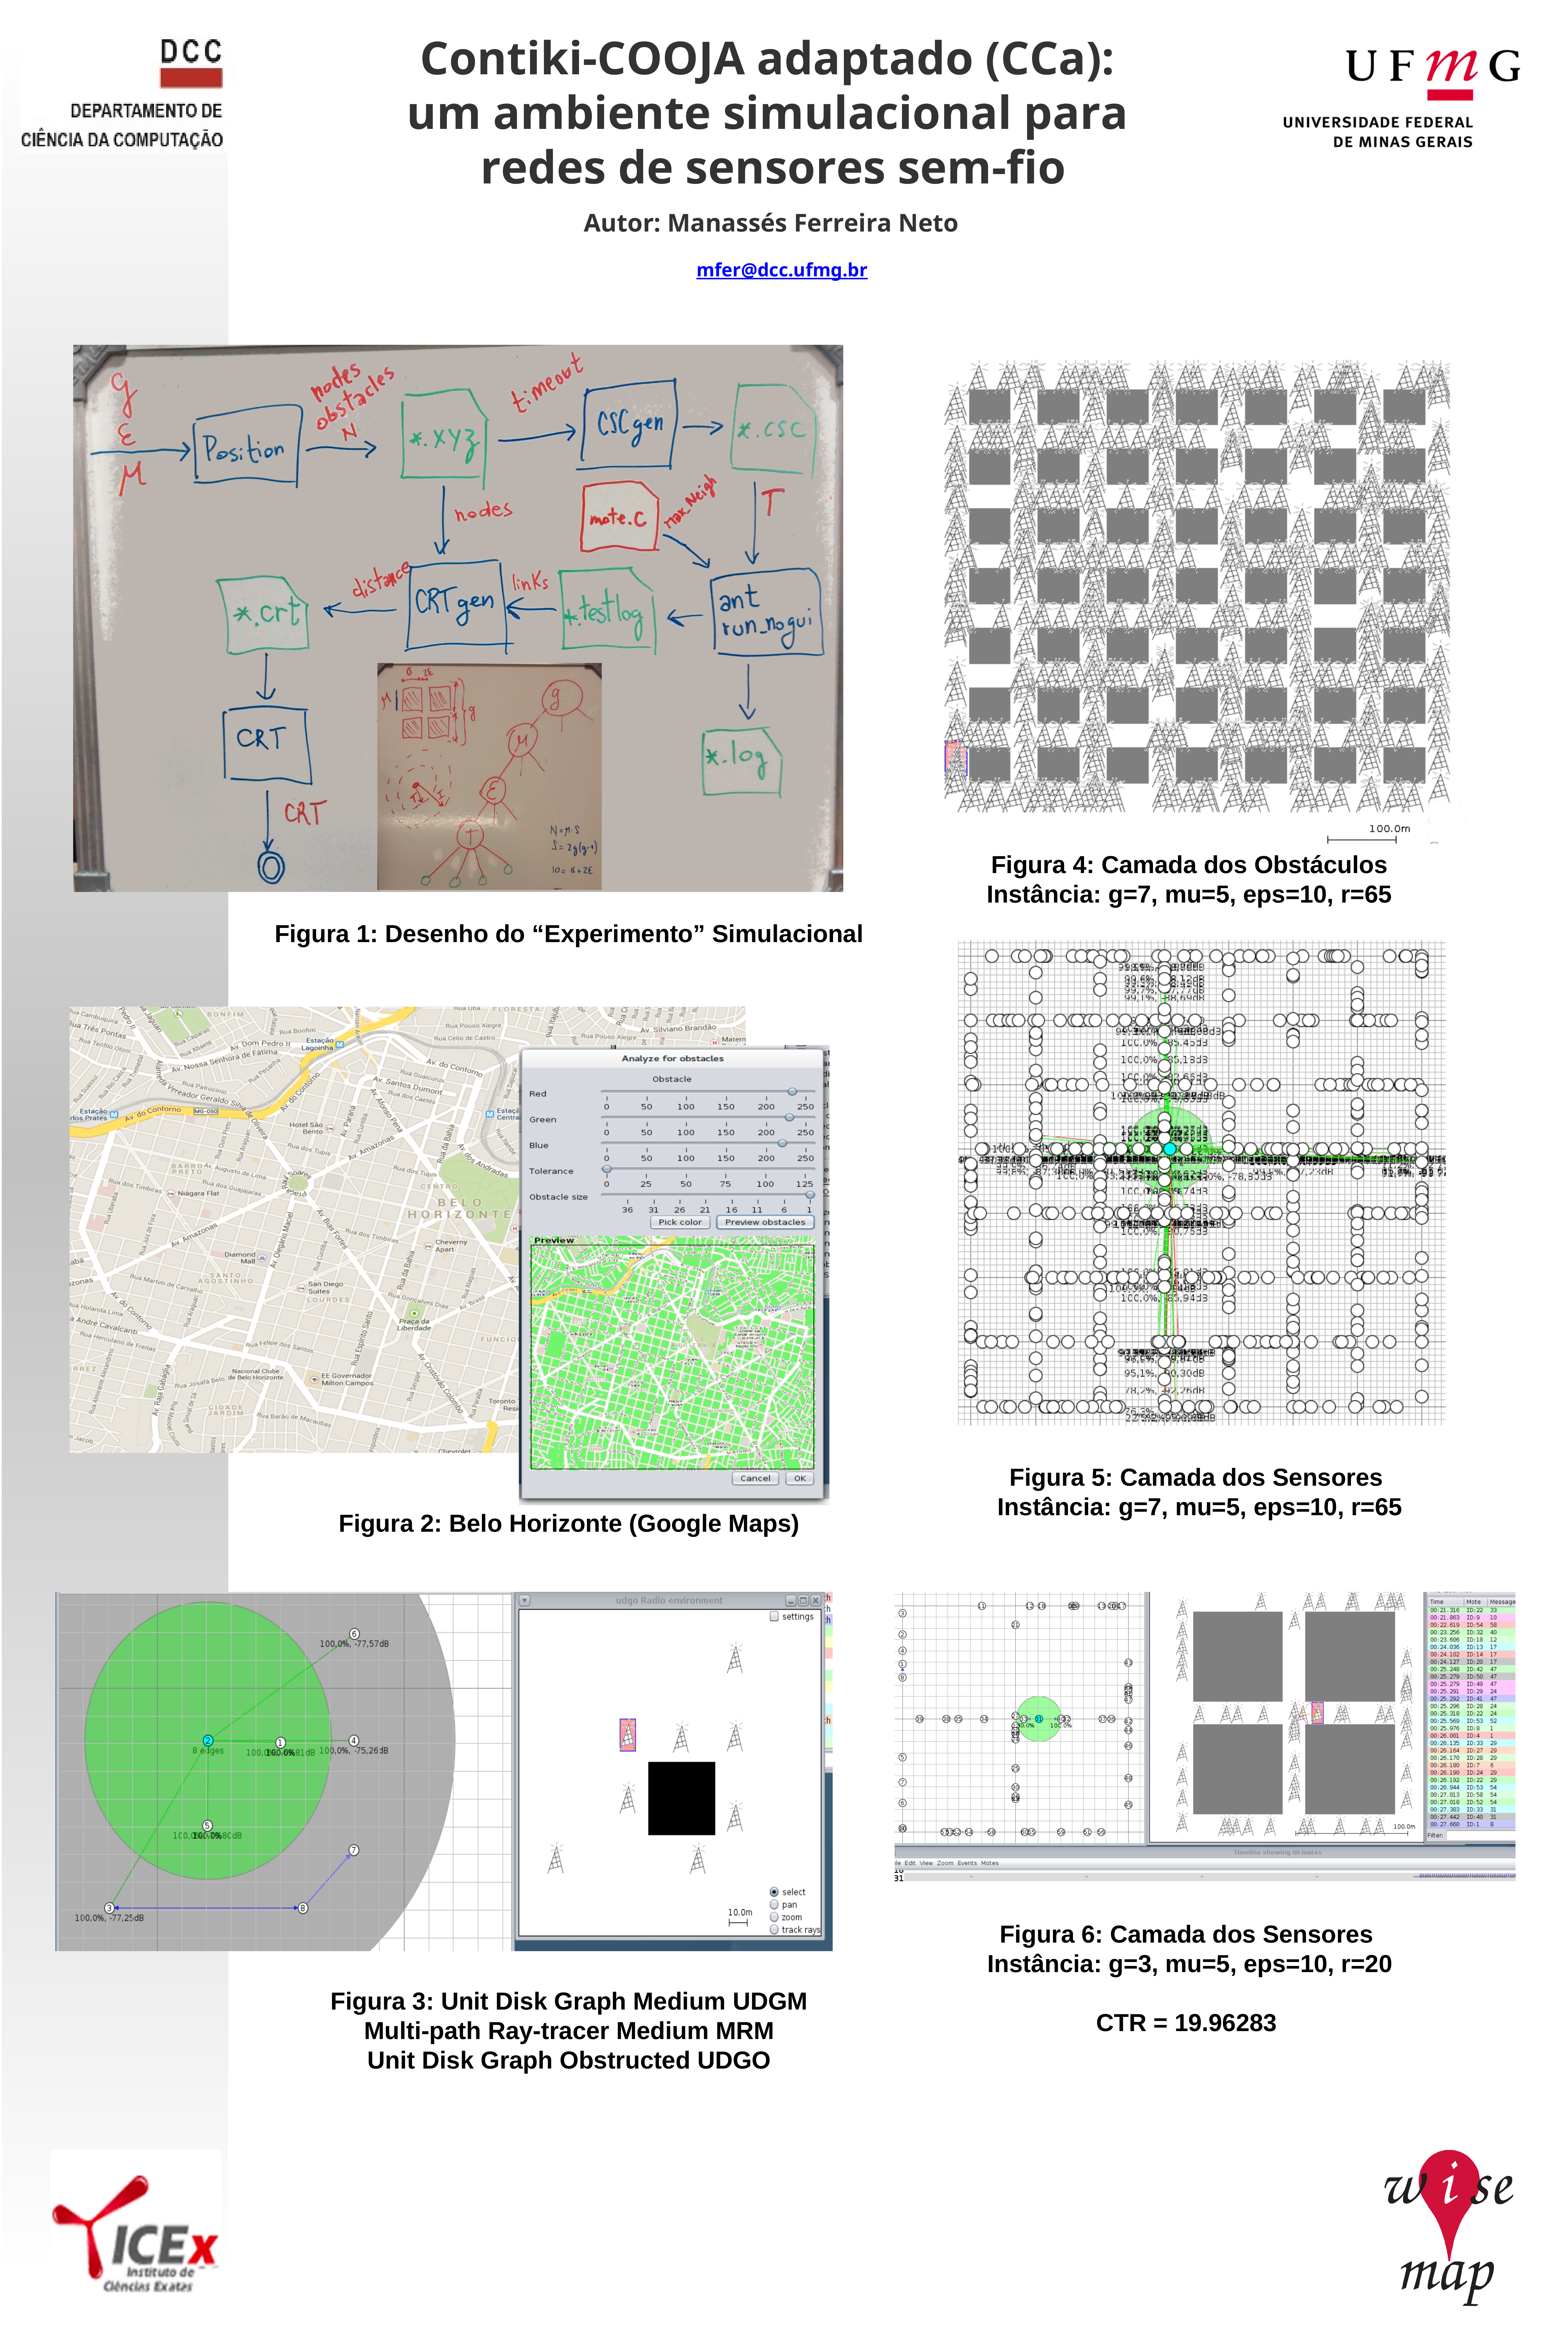

Contiki-COOJA adaptado (CCa):
um ambiente simulacional para
redes de sensores sem-fio
Autor: Manassés Ferreira Neto
mfer@dcc.ufmg.br
Figura 1: Desenho do “Experimento” Simulacional
Figura 2: Belo Horizonte (Google Maps)
Figura 3: Unit Disk Graph Medium UDGM
Multi-path Ray-tracer Medium MRM
Unit Disk Graph Obstructed UDGO
Figura 4: Camada dos Obstáculos Instância: g=7, mu=5, eps=10, r=65
Figura 5: Camada dos Sensores
 Instância: g=7, mu=5, eps=10, r=65
Figura 6: Camada dos Sensores
 Instância: g=3, mu=5, eps=10, r=20
CTR = 19.96283